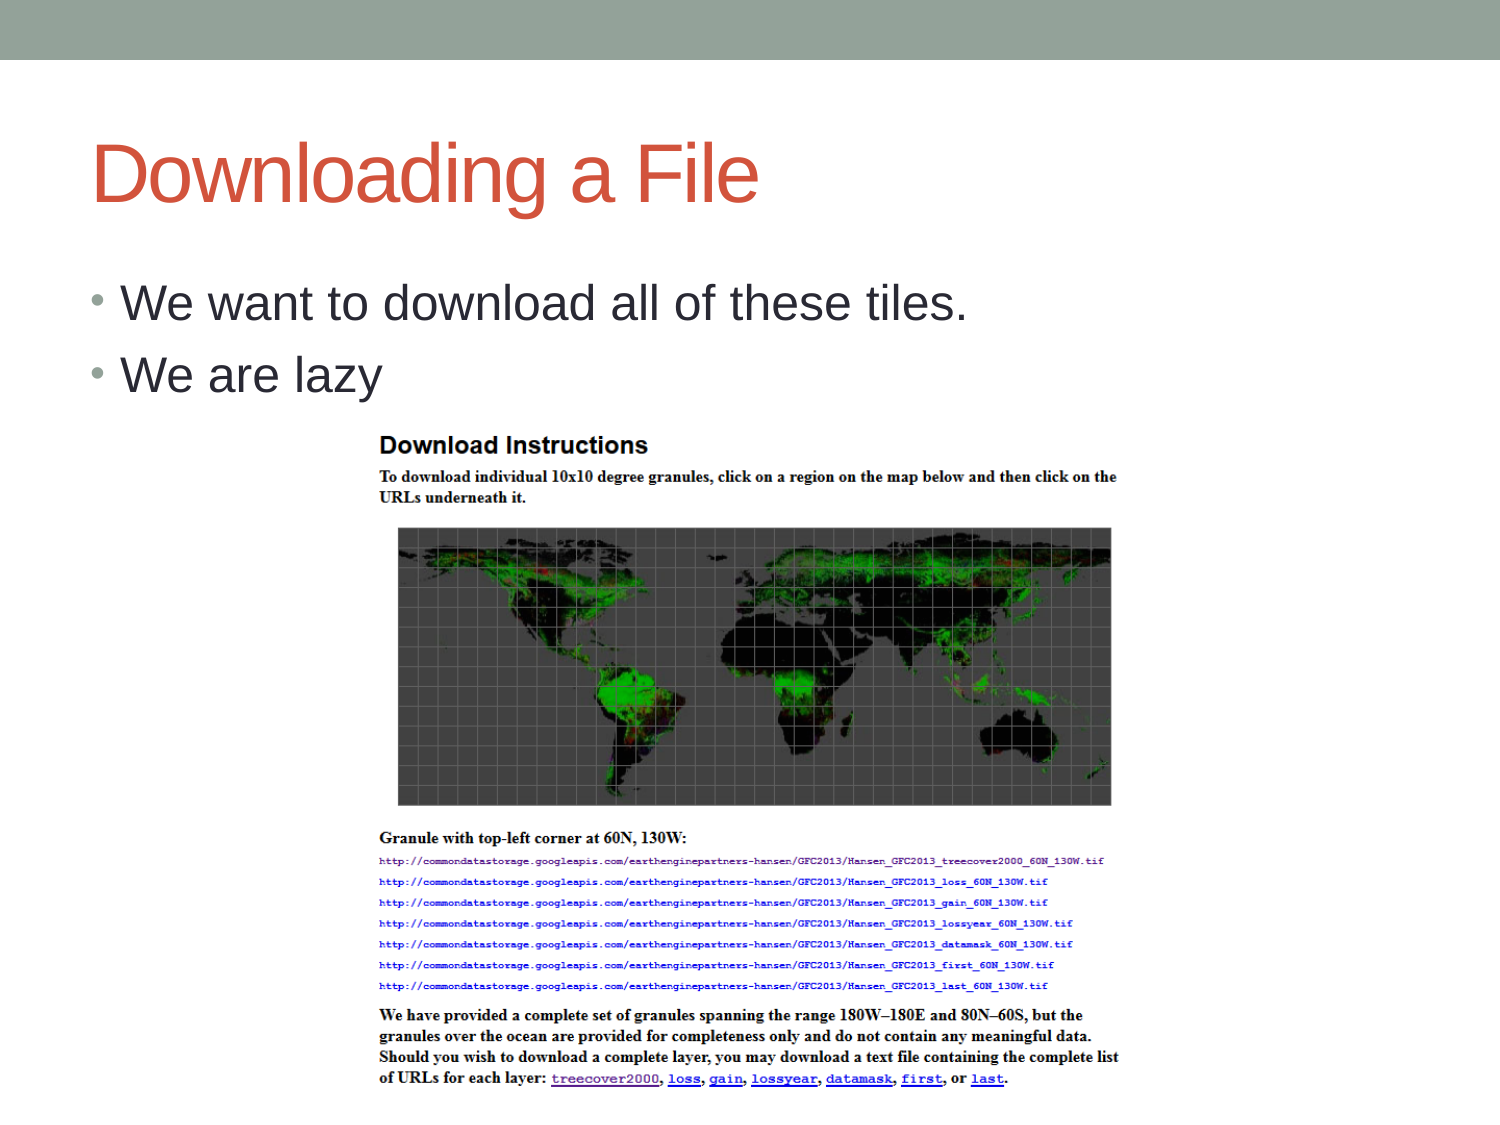

# Downloading a File
We want to download all of these tiles.
We are lazy